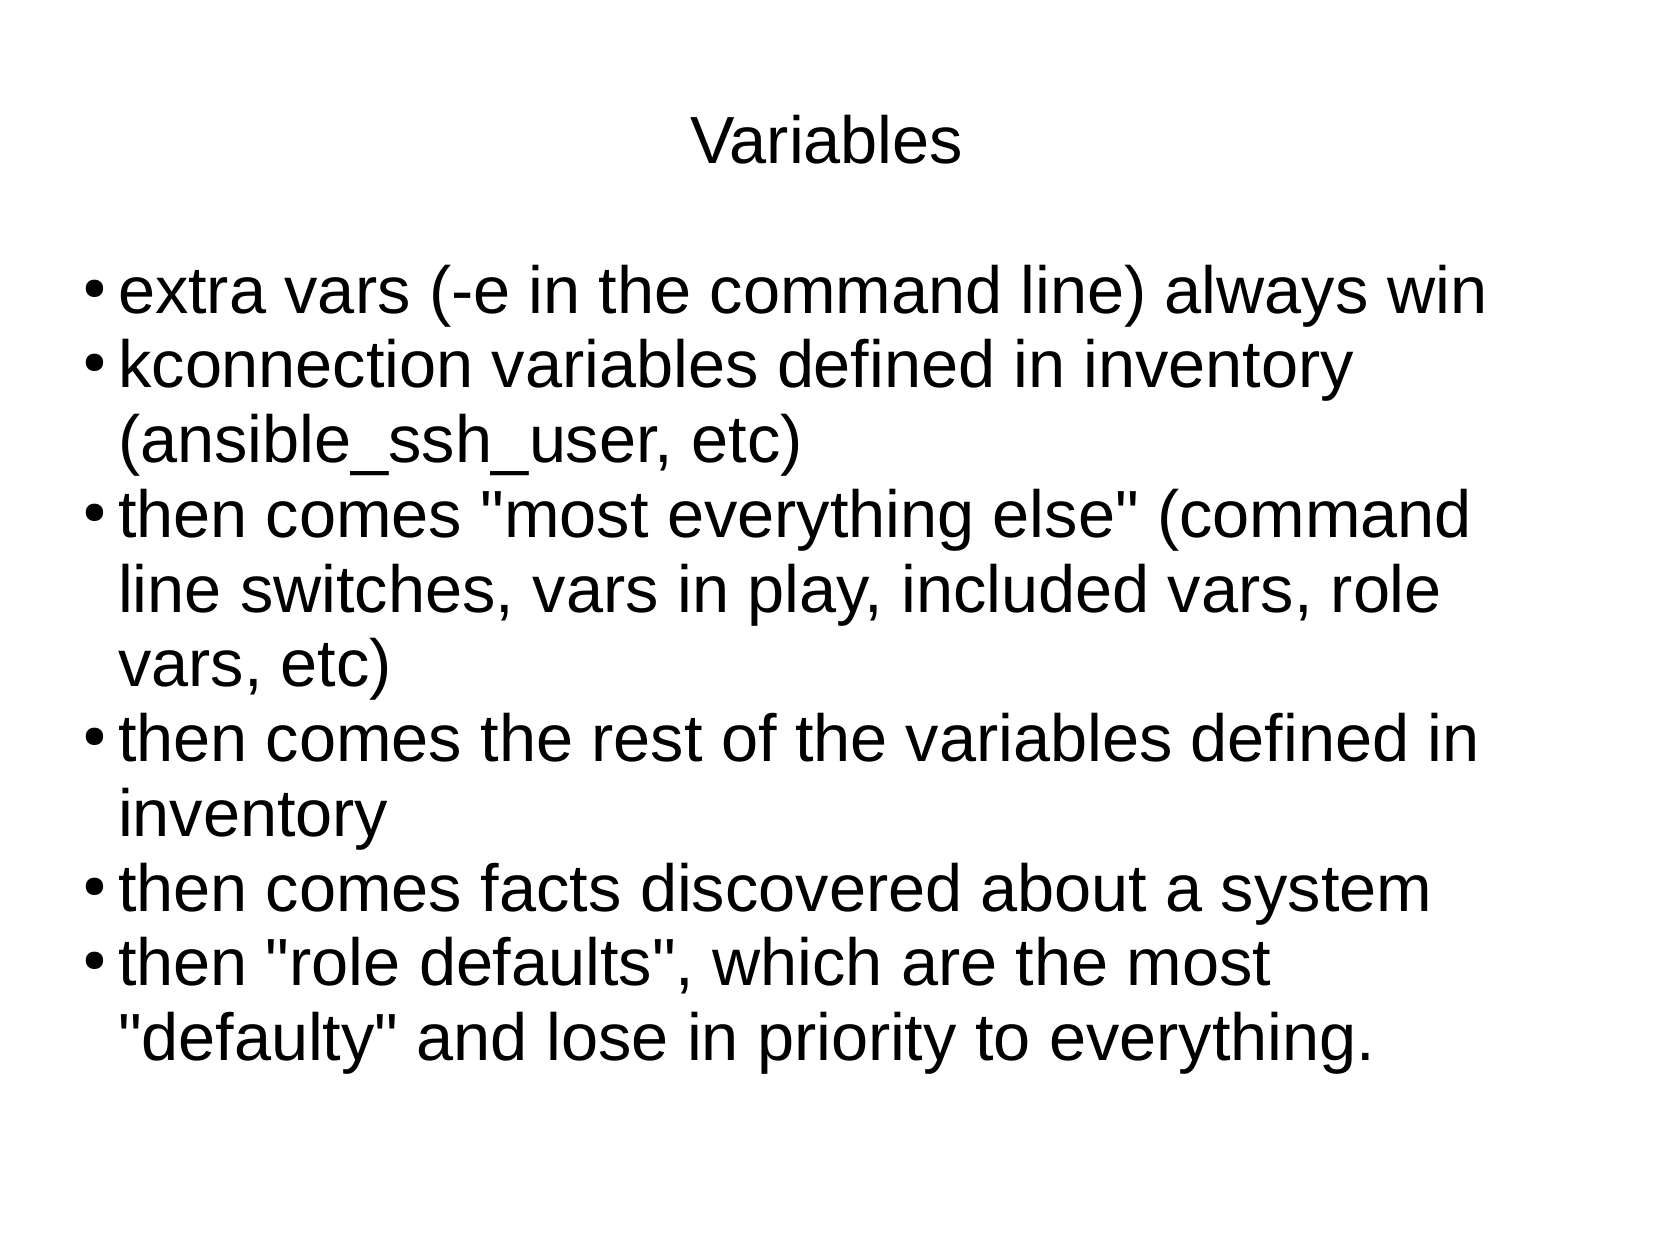

# Variables
extra vars (-e in the command line) always win
kconnection variables defined in inventory (ansible_ssh_user, etc)
then comes "most everything else" (command line switches, vars in play, included vars, role vars, etc)
then comes the rest of the variables defined in inventory
then comes facts discovered about a system
then "role defaults", which are the most "defaulty" and lose in priority to everything.